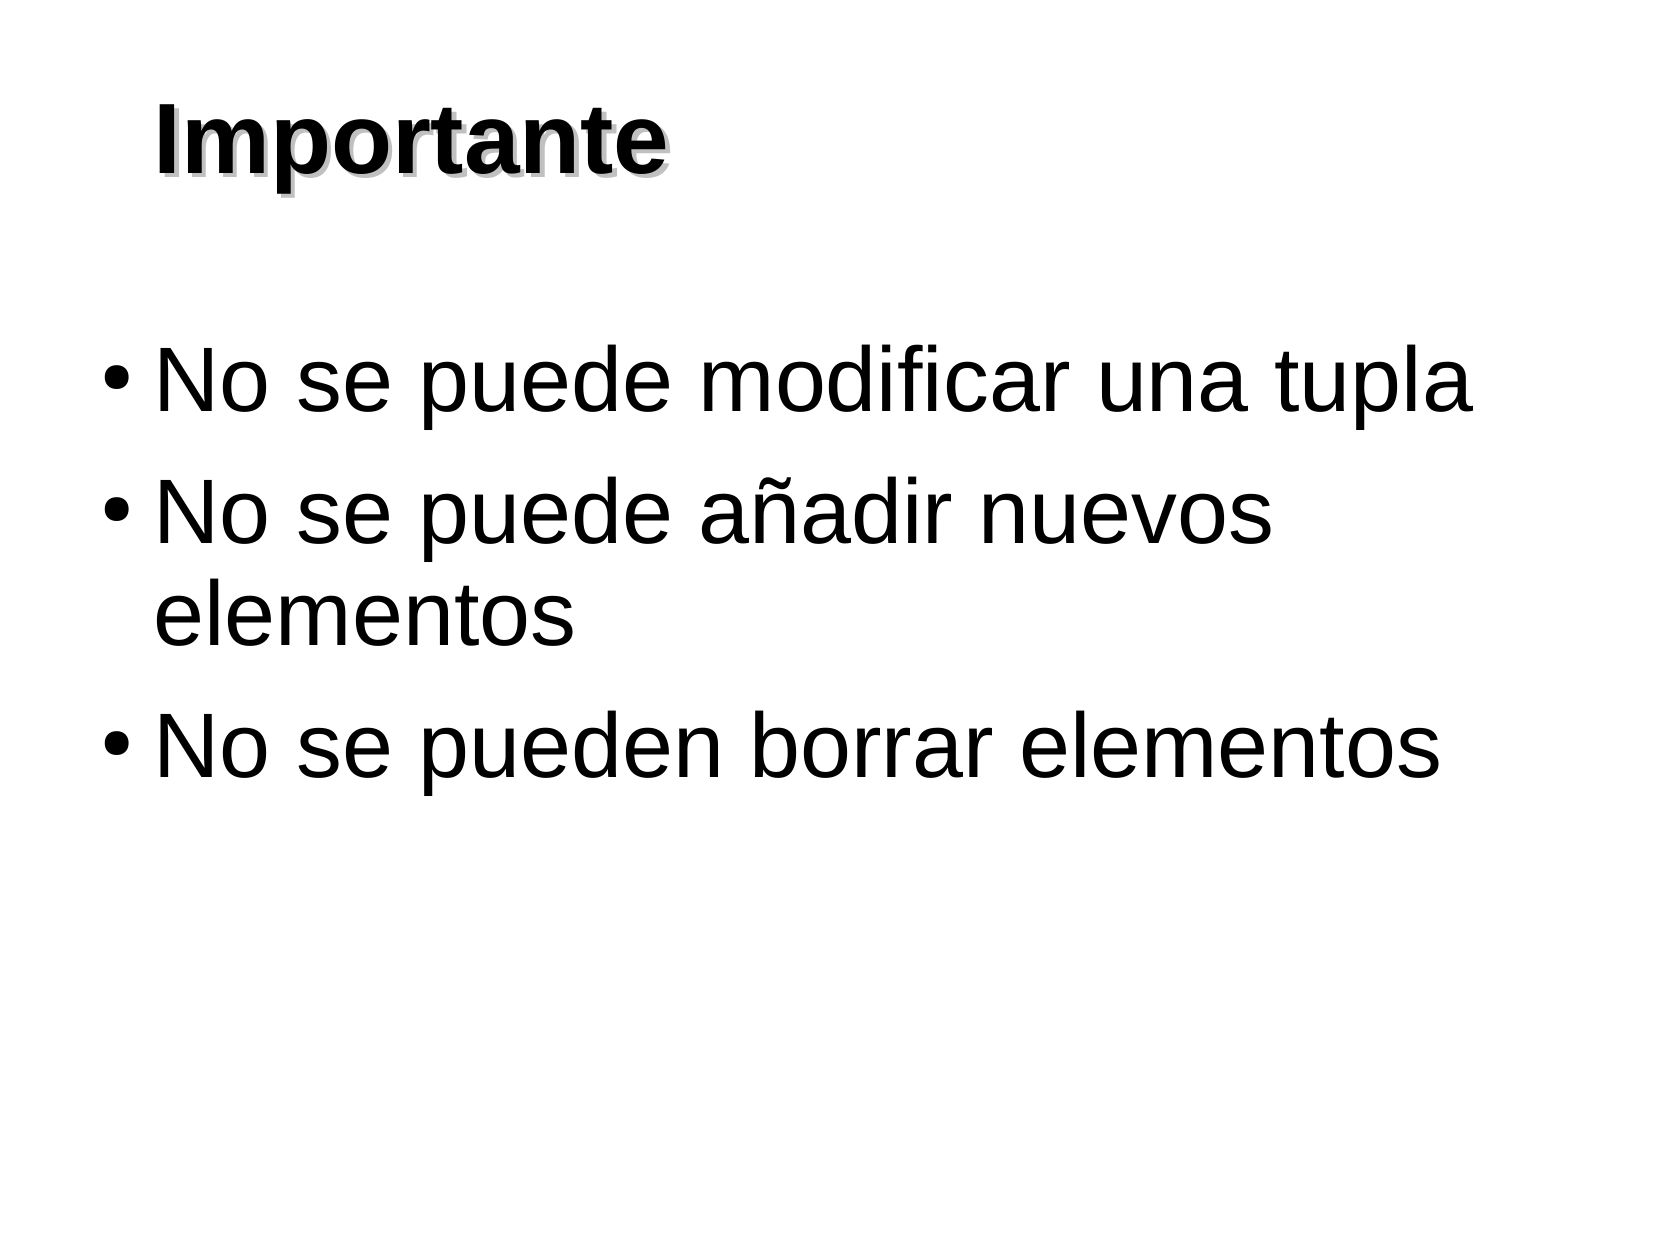

# Importante
No se puede modificar una tupla
No se puede añadir nuevos elementos
No se pueden borrar elementos